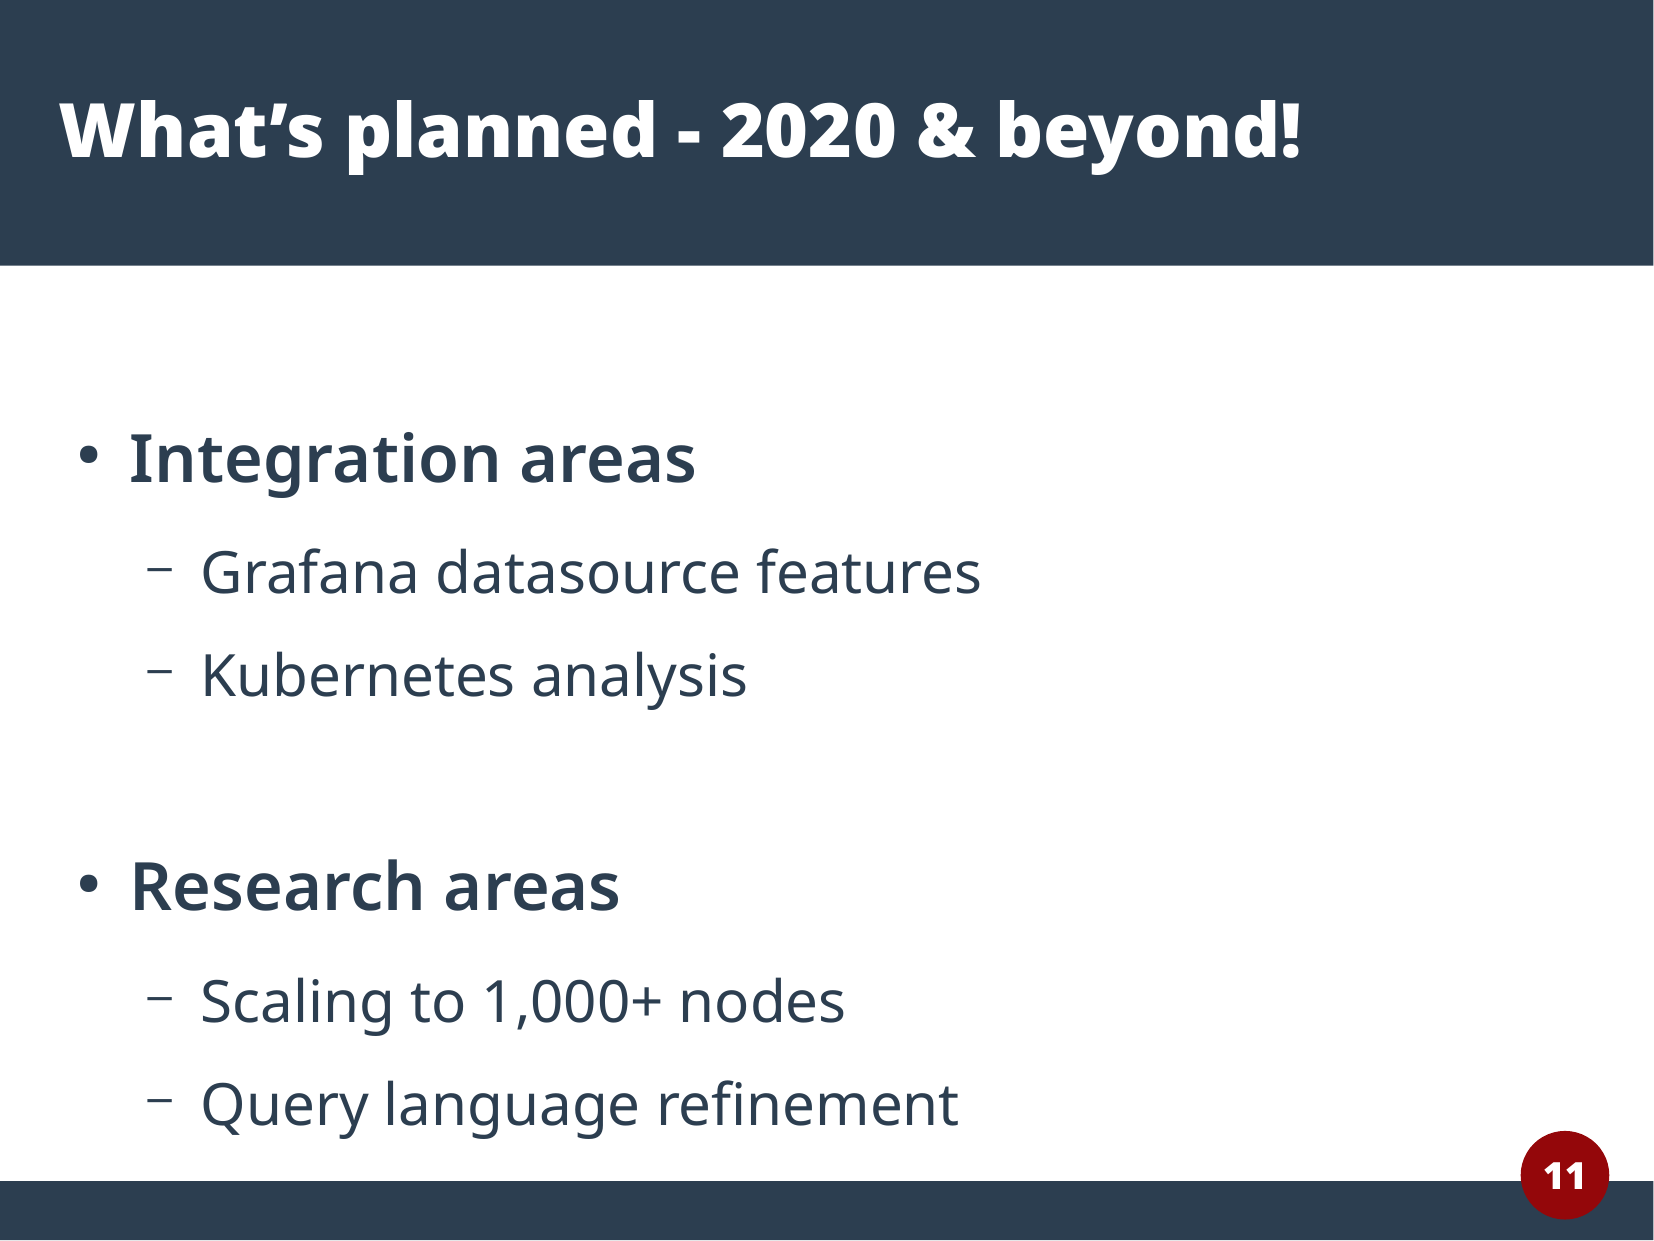

# What’s planned - 2020 & beyond!
Integration areas
Grafana datasource features
Kubernetes analysis
Research areas
Scaling to 1,000+ nodes
Query language refinement
11